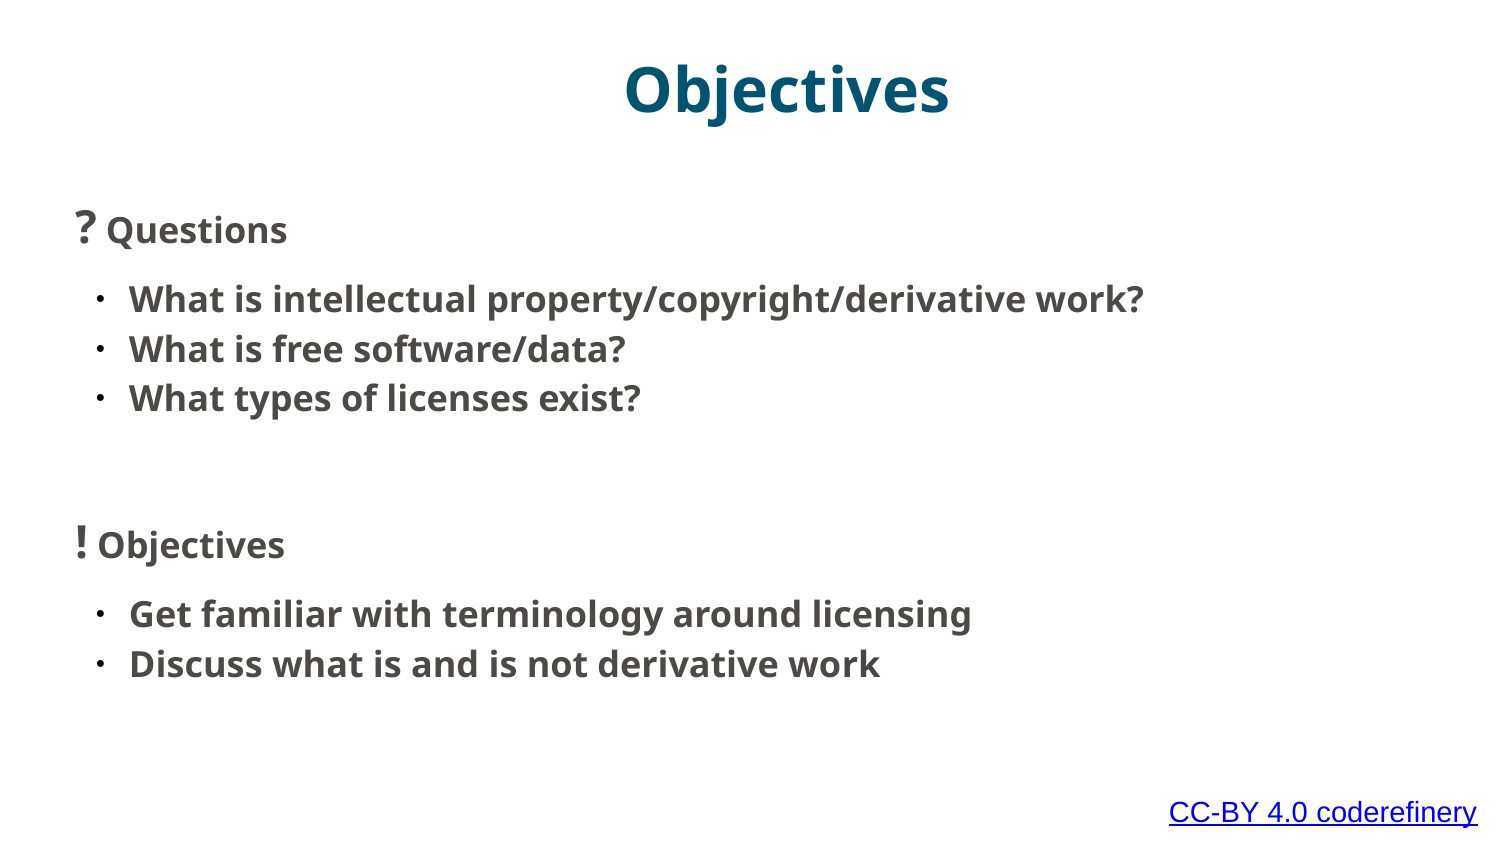

Objectives
? Questions
What is intellectual property/copyright/derivative work?
What is free software/data?
What types of licenses exist?
! Objectives
Get familiar with terminology around licensing
Discuss what is and is not derivative work
CC-BY 4.0 coderefinery